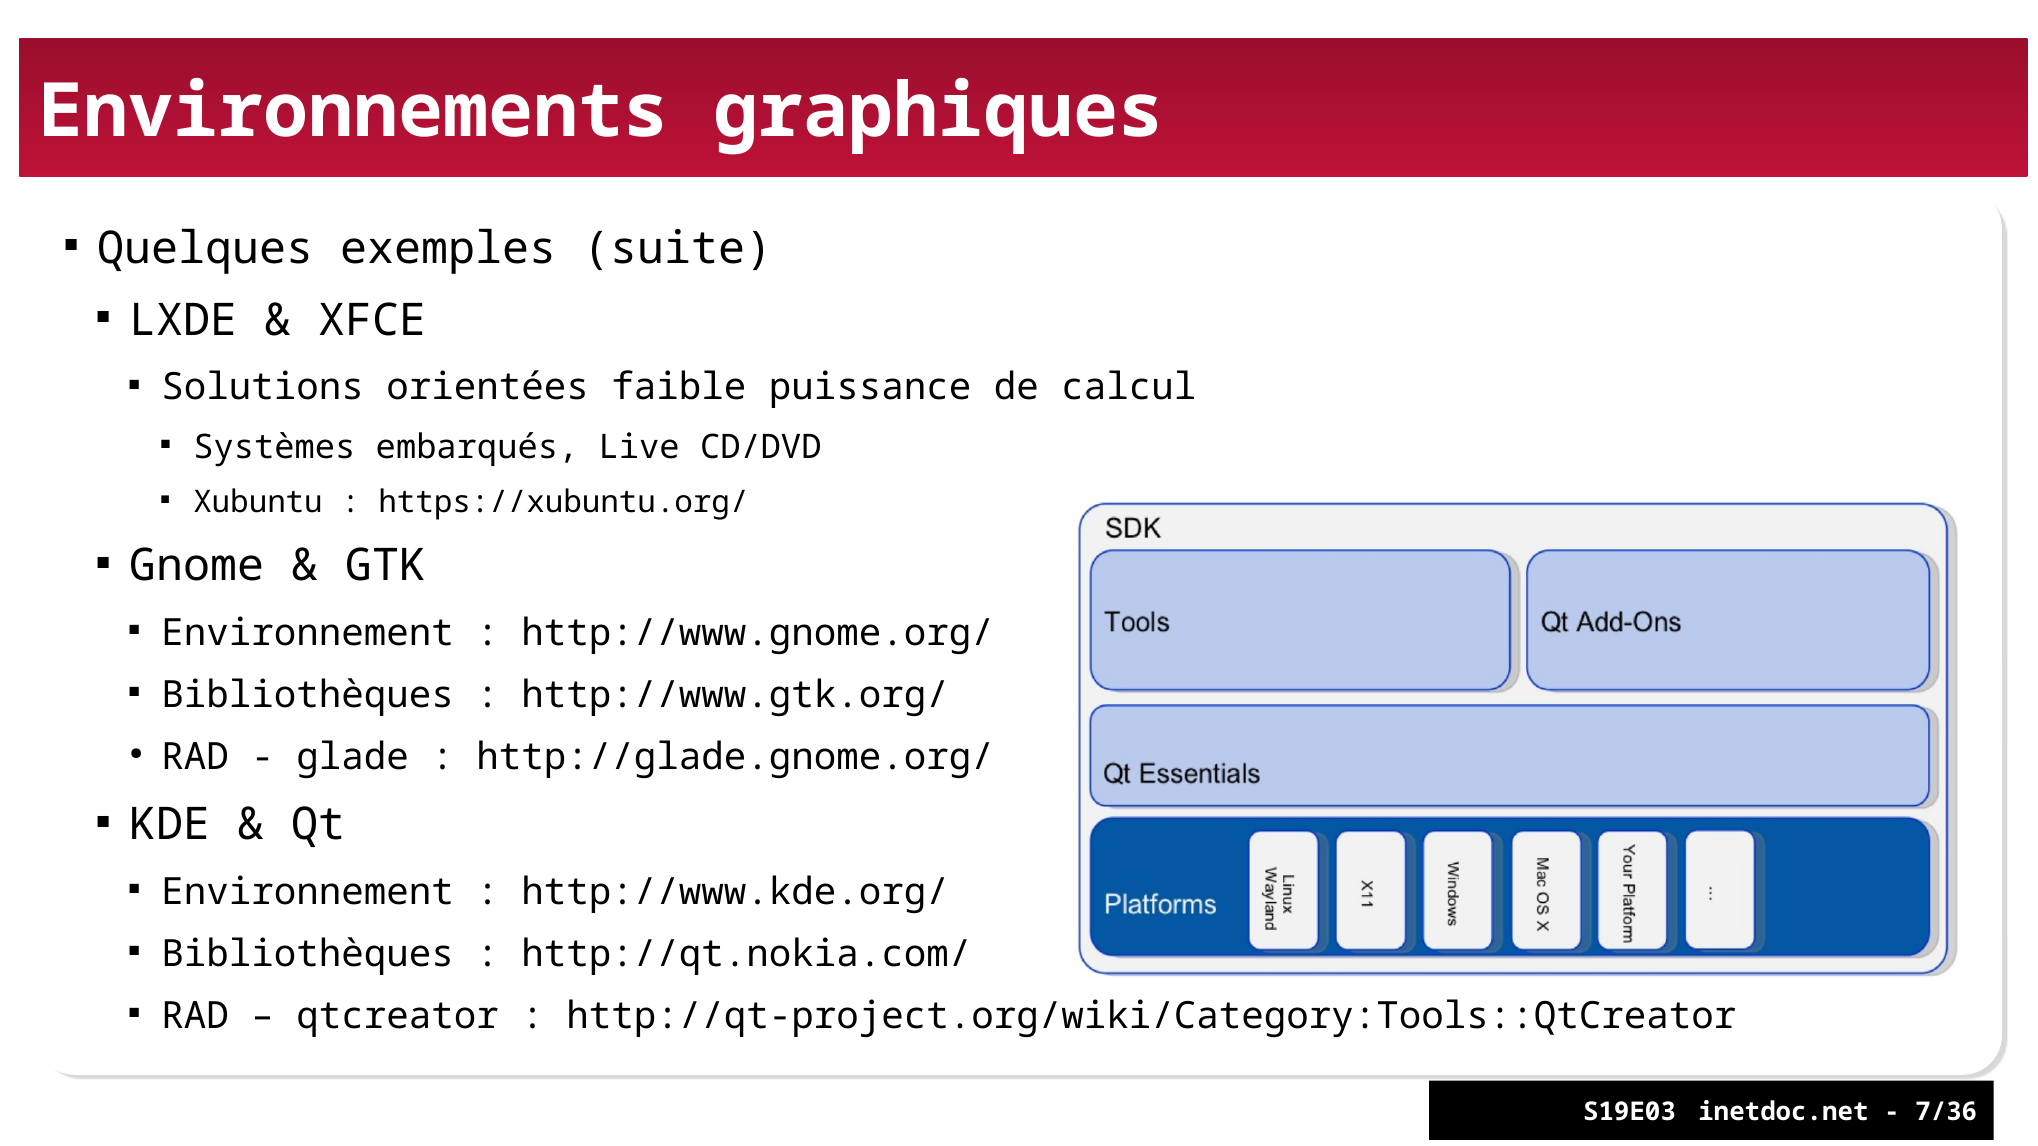

Environnements graphiques
Quelques exemples (suite)
LXDE & XFCE
Solutions orientées faible puissance de calcul
Systèmes embarqués, Live CD/DVD
Xubuntu : https://xubuntu.org/
Gnome & GTK
Environnement : http://www.gnome.org/
Bibliothèques : http://www.gtk.org/
RAD - glade : http://glade.gnome.org/
KDE & Qt
Environnement : http://www.kde.org/
Bibliothèques : http://qt.nokia.com/
RAD – qtcreator : http://qt-project.org/wiki/Category:Tools::QtCreator
S19E03	inetdoc.net - /36